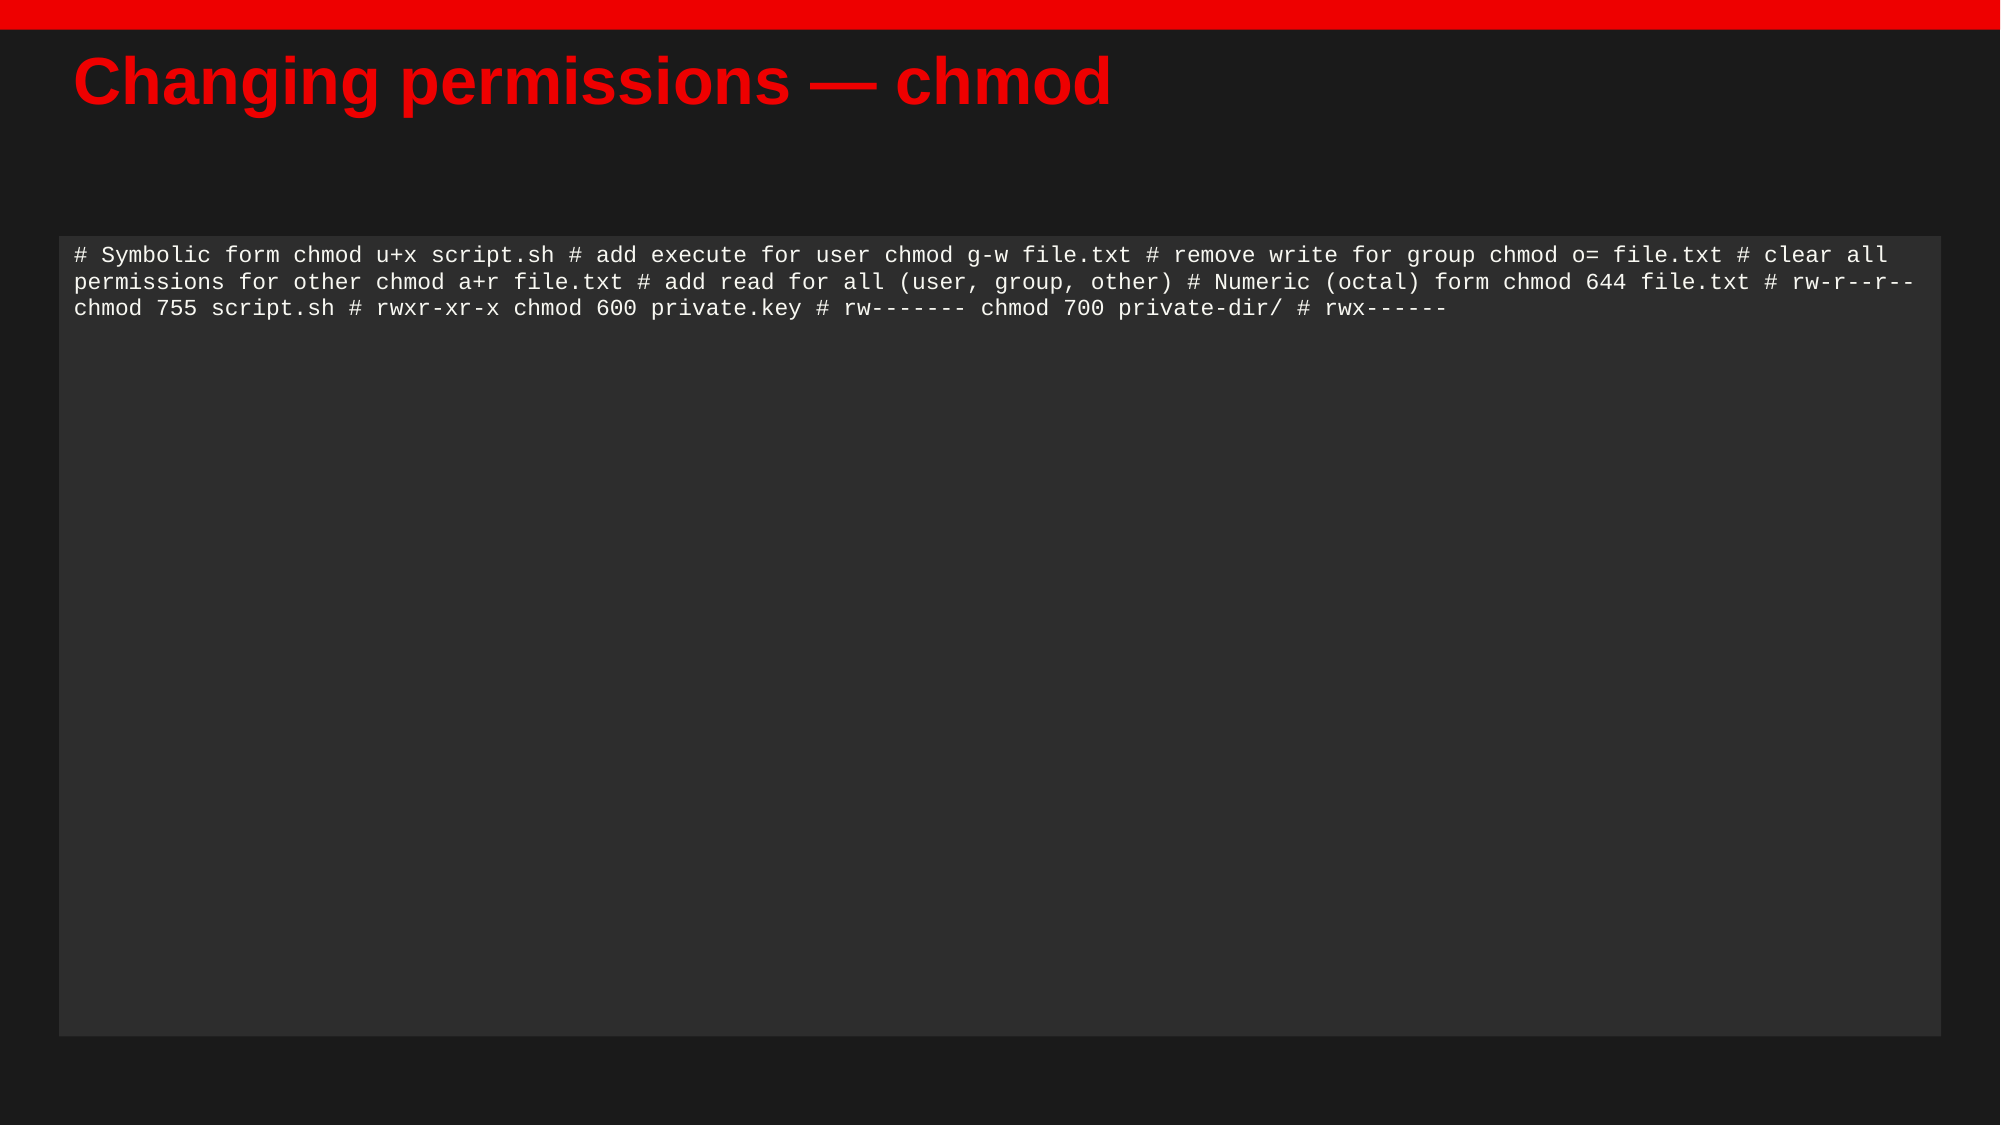

Changing permissions — chmod
# Symbolic form chmod u+x script.sh # add execute for user chmod g-w file.txt # remove write for group chmod o= file.txt # clear all permissions for other chmod a+r file.txt # add read for all (user, group, other) # Numeric (octal) form chmod 644 file.txt # rw-r--r-- chmod 755 script.sh # rwxr-xr-x chmod 600 private.key # rw------- chmod 700 private-dir/ # rwx------